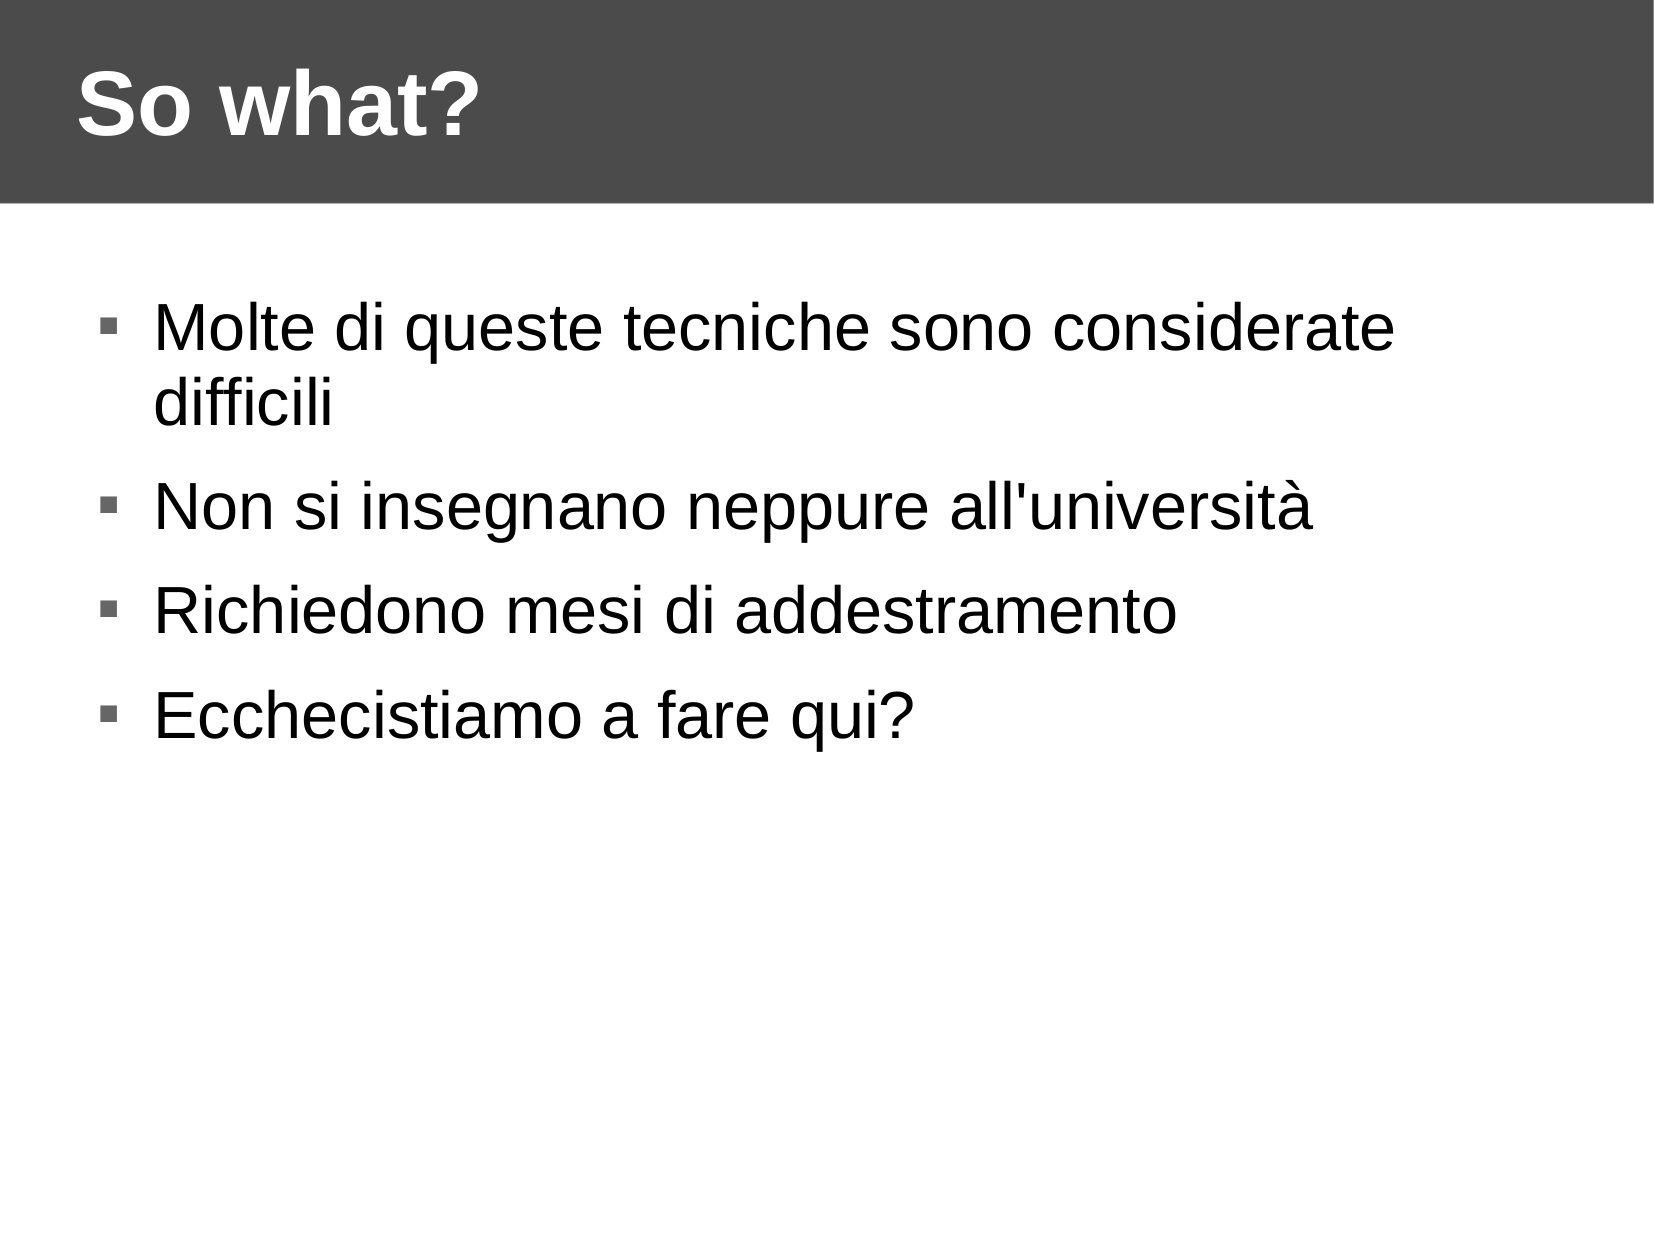

# So what?
Molte di queste tecniche sono considerate difficili
Non si insegnano neppure all'università
Richiedono mesi di addestramento
Ecchecistiamo a fare qui?